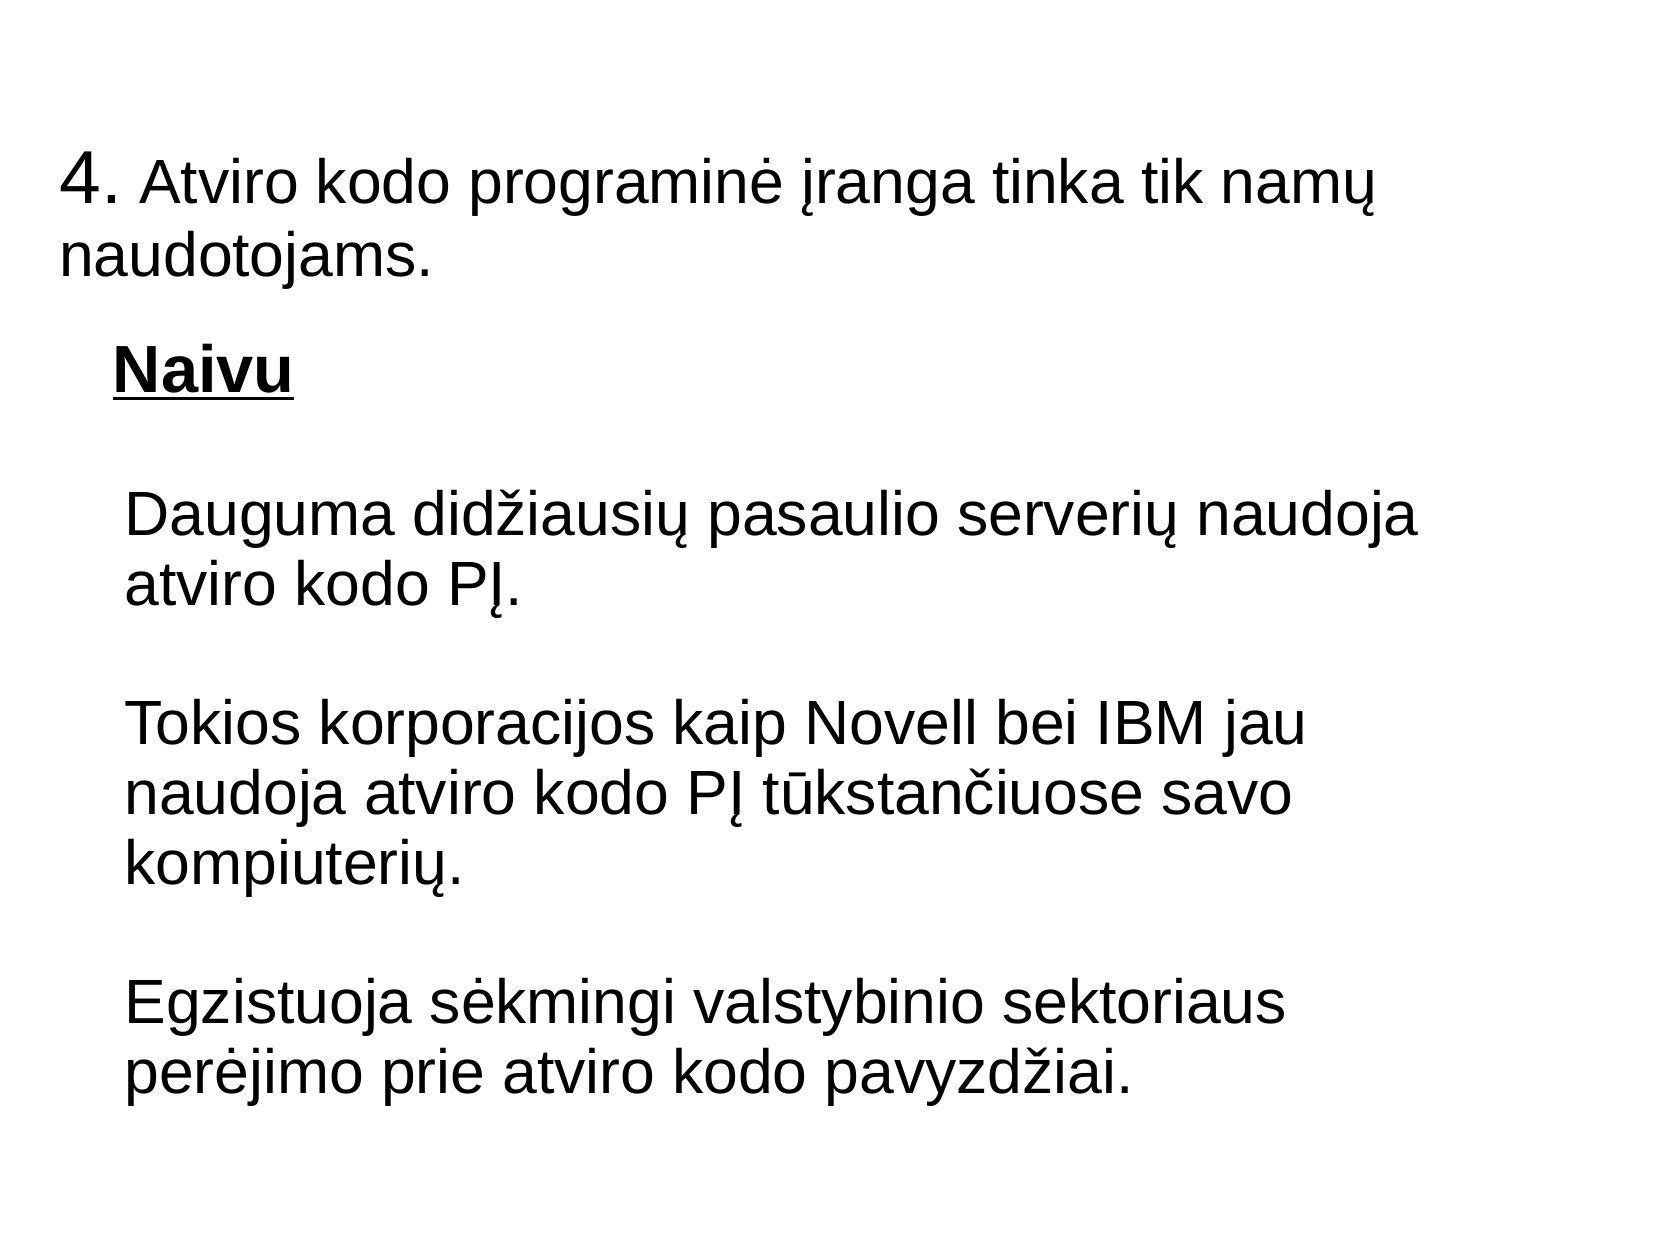

4. Atviro kodo programinė įranga tinka tik namų naudotojams.
Naivu
Dauguma didžiausių pasaulio serverių naudoja atviro kodo PĮ.
Tokios korporacijos kaip Novell bei IBM jau naudoja atviro kodo PĮ tūkstančiuose savo kompiuterių.
Egzistuoja sėkmingi valstybinio sektoriaus perėjimo prie atviro kodo pavyzdžiai.